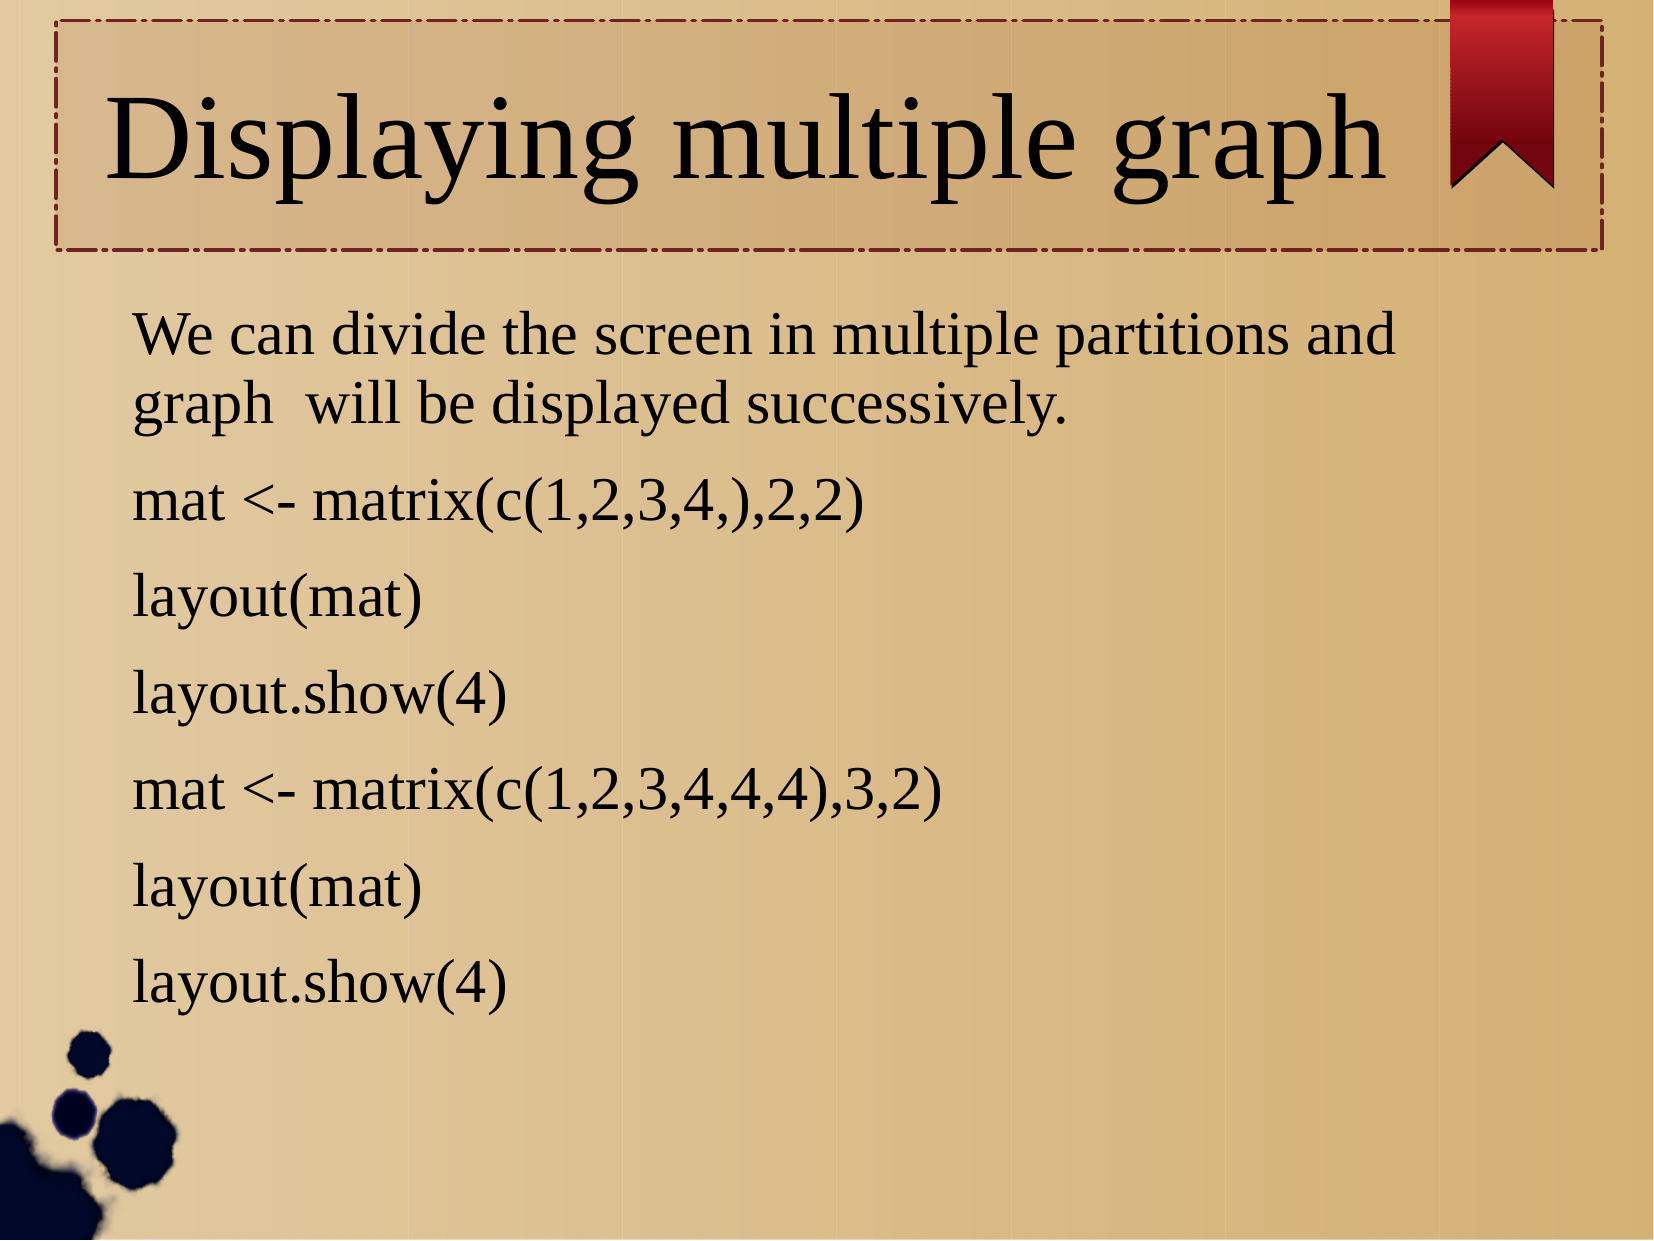

# Displaying multiple graph
We can divide the screen in multiple partitions and graph will be displayed successively.
mat <- matrix(c(1,2,3,4,),2,2)
layout(mat)
layout.show(4)
mat <- matrix(c(1,2,3,4,4,4),3,2)
layout(mat)
layout.show(4)